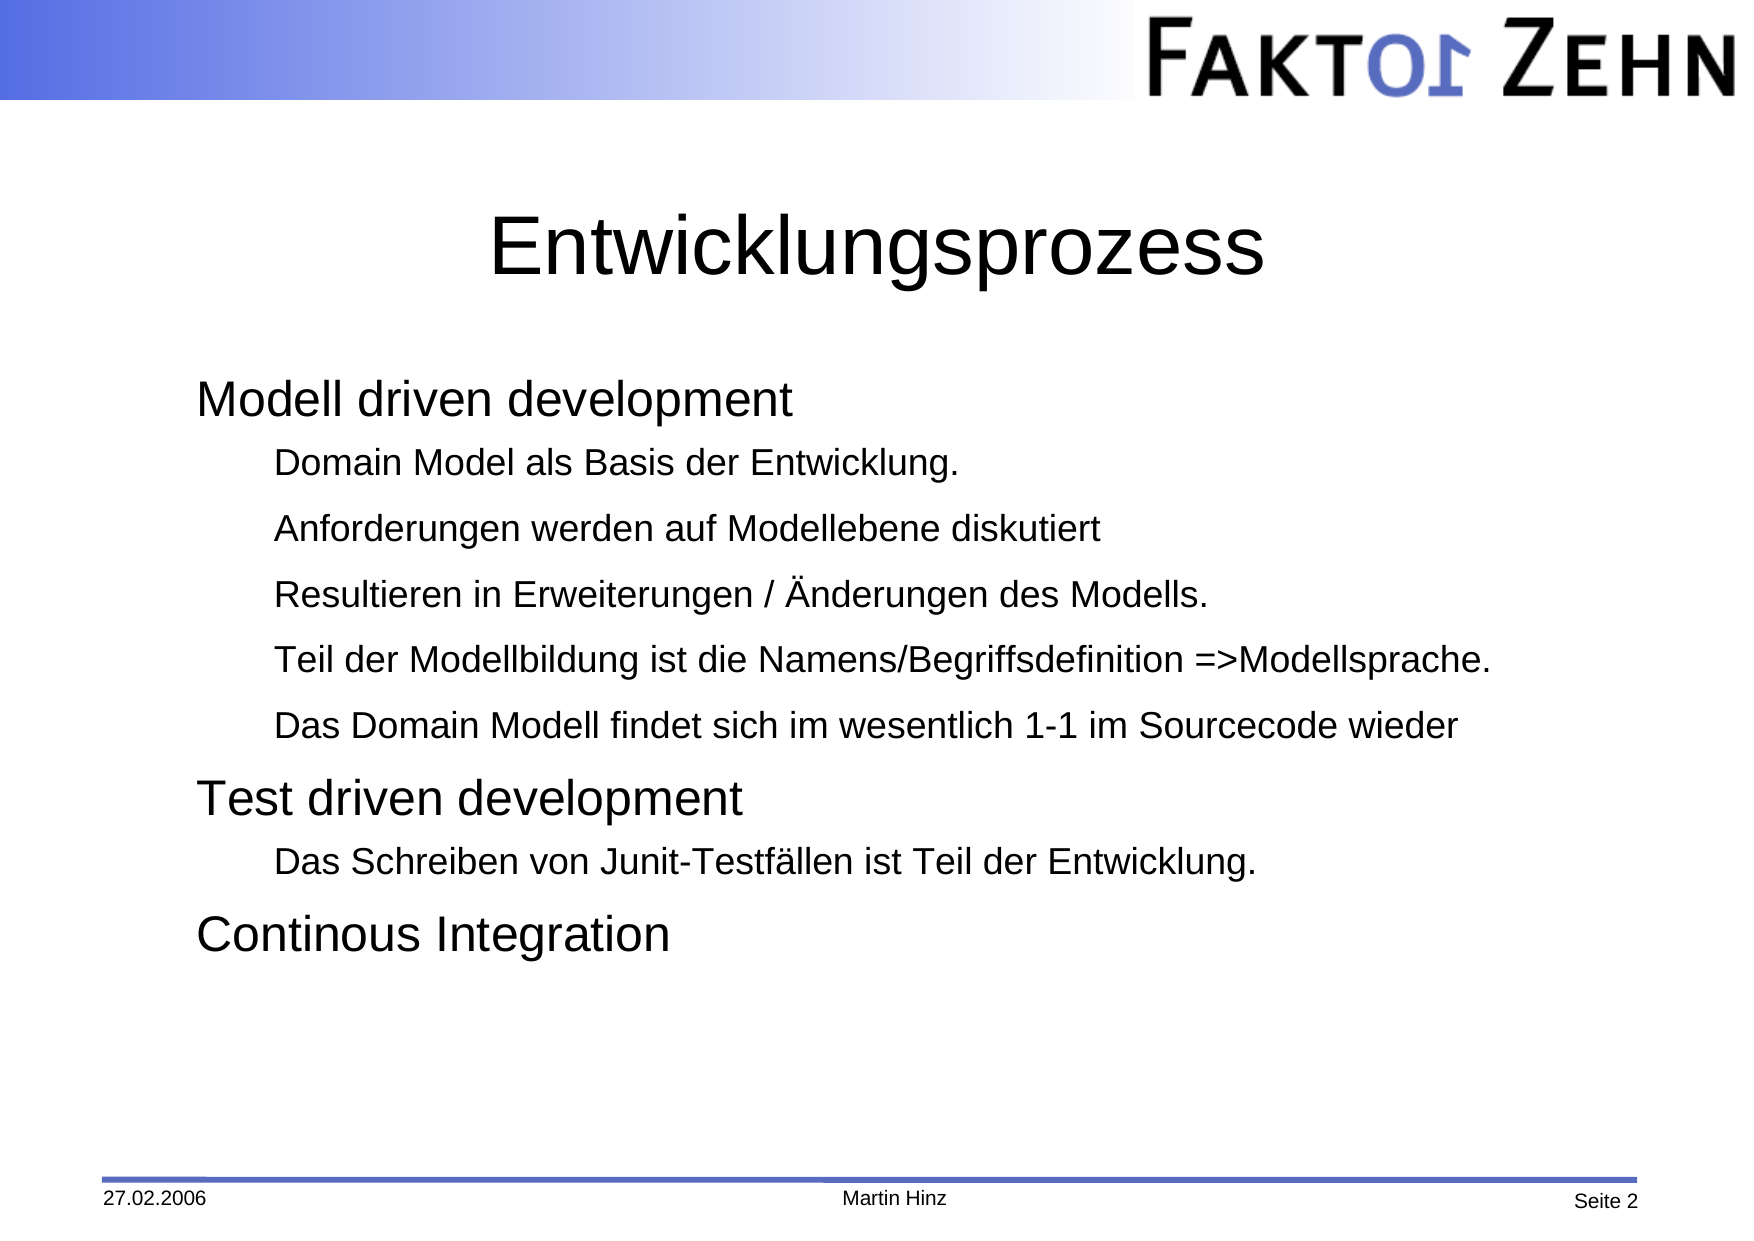

# Entwicklungsprozess
Modell driven development
Domain Model als Basis der Entwicklung.
Anforderungen werden auf Modellebene diskutiert
Resultieren in Erweiterungen / Änderungen des Modells.
Teil der Modellbildung ist die Namens/Begriffsdefinition =>Modellsprache.
Das Domain Modell findet sich im wesentlich 1-1 im Sourcecode wieder
Test driven development
Das Schreiben von Junit-Testfällen ist Teil der Entwicklung.
Continous Integration